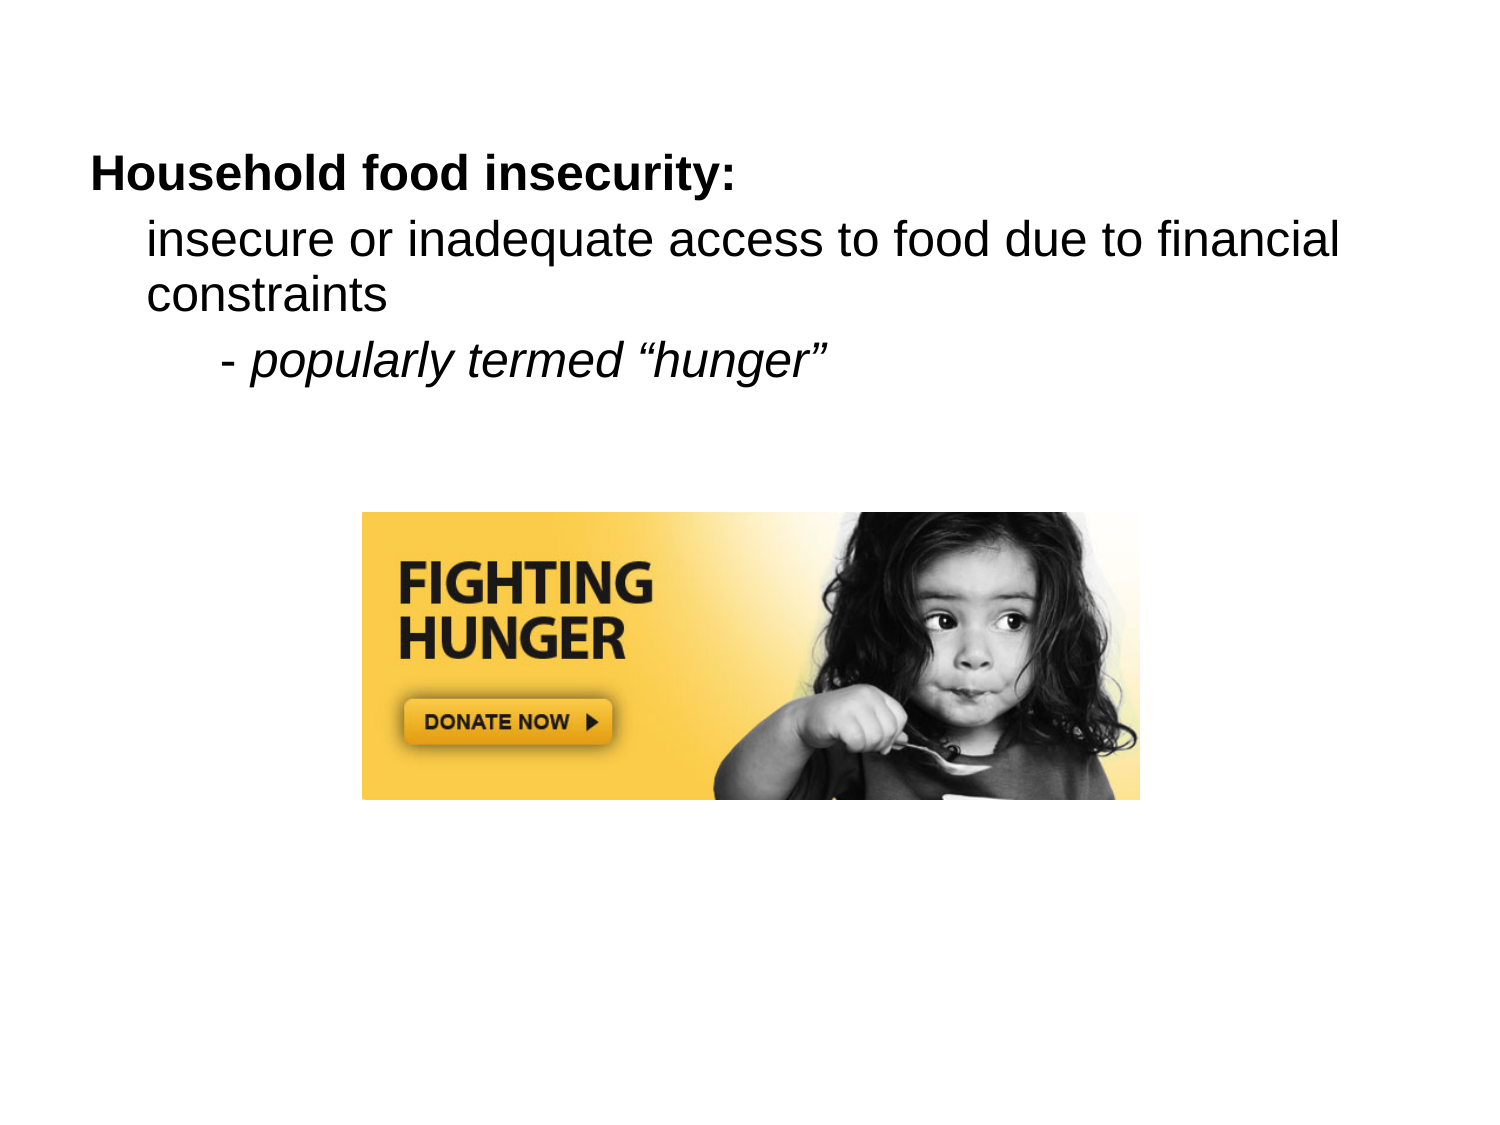

# Household food insecurity:
	insecure or inadequate access to food due to financial constraints
		- popularly termed “hunger”